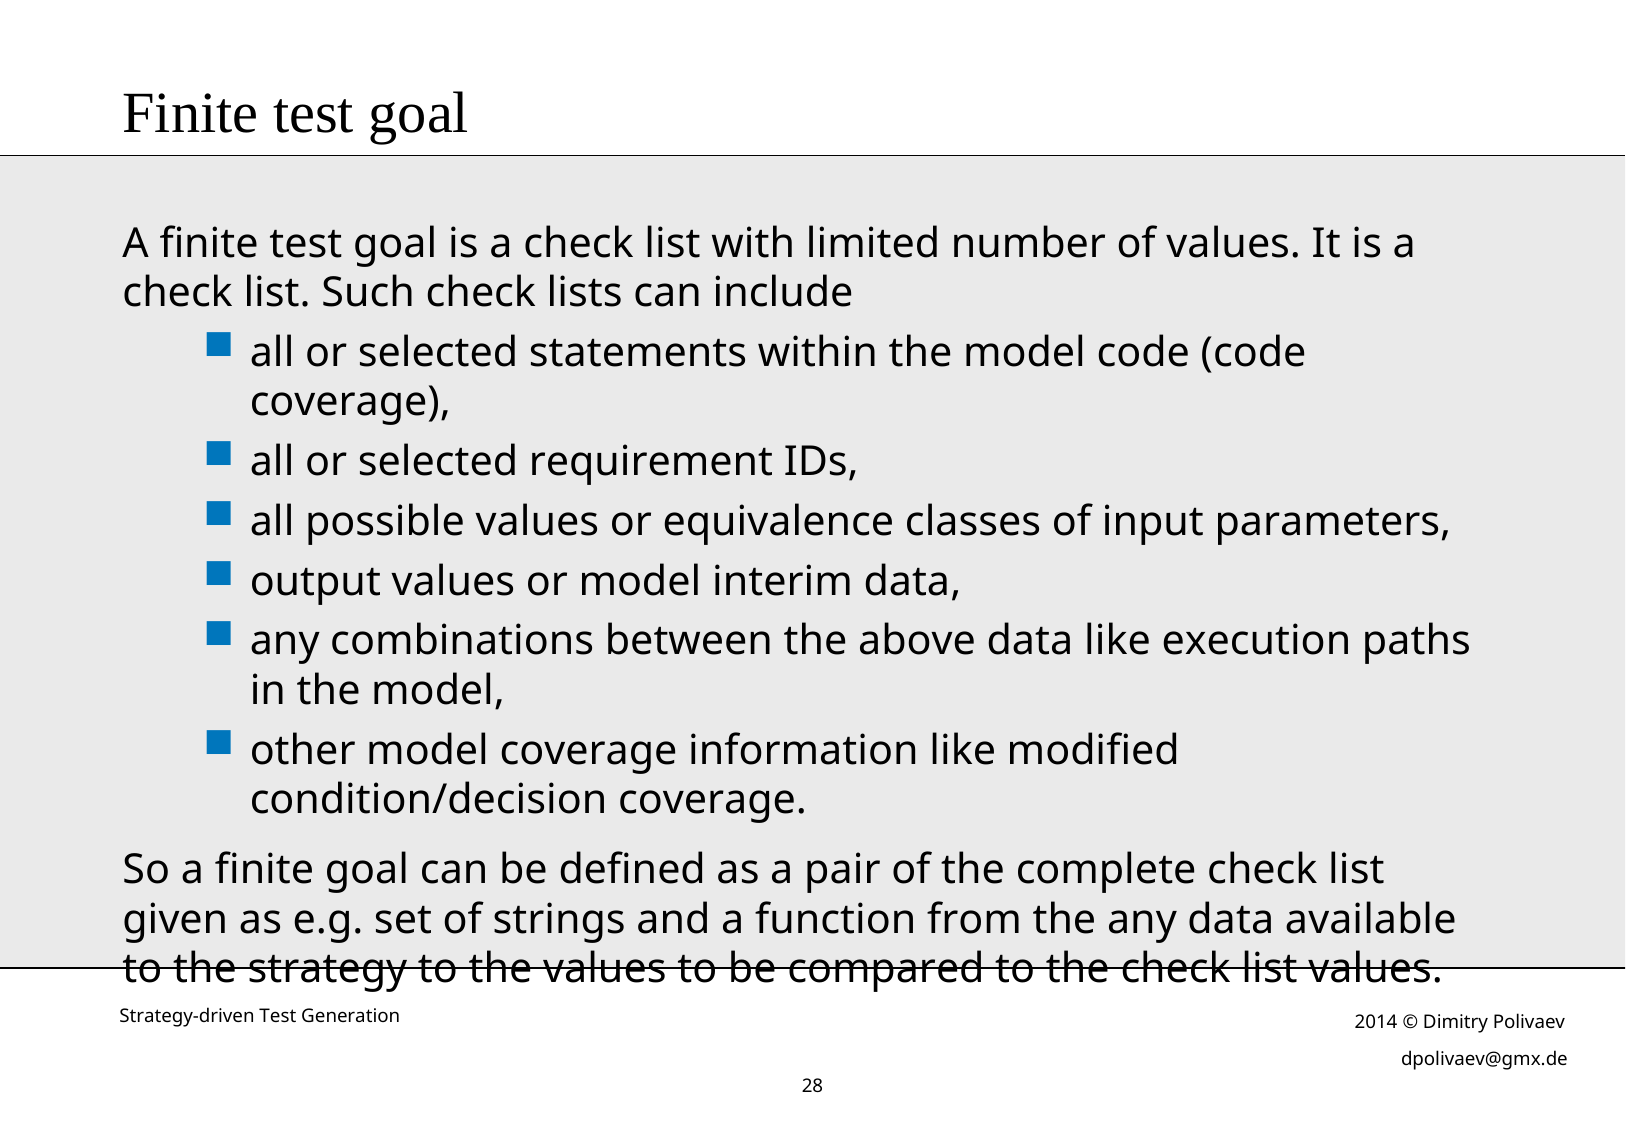

# Finite test goal
A finite test goal is a check list with limited number of values. It is a check list. Such check lists can include
all or selected statements within the model code (code coverage),
all or selected requirement IDs,
all possible values or equivalence classes of input parameters,
output values or model interim data,
any combinations between the above data like execution paths in the model,
other model coverage information like modified condition/decision coverage.
So a finite goal can be defined as a pair of the complete check list given as e.g. set of strings and a function from the any data available to the strategy to the values to be compared to the check list values.